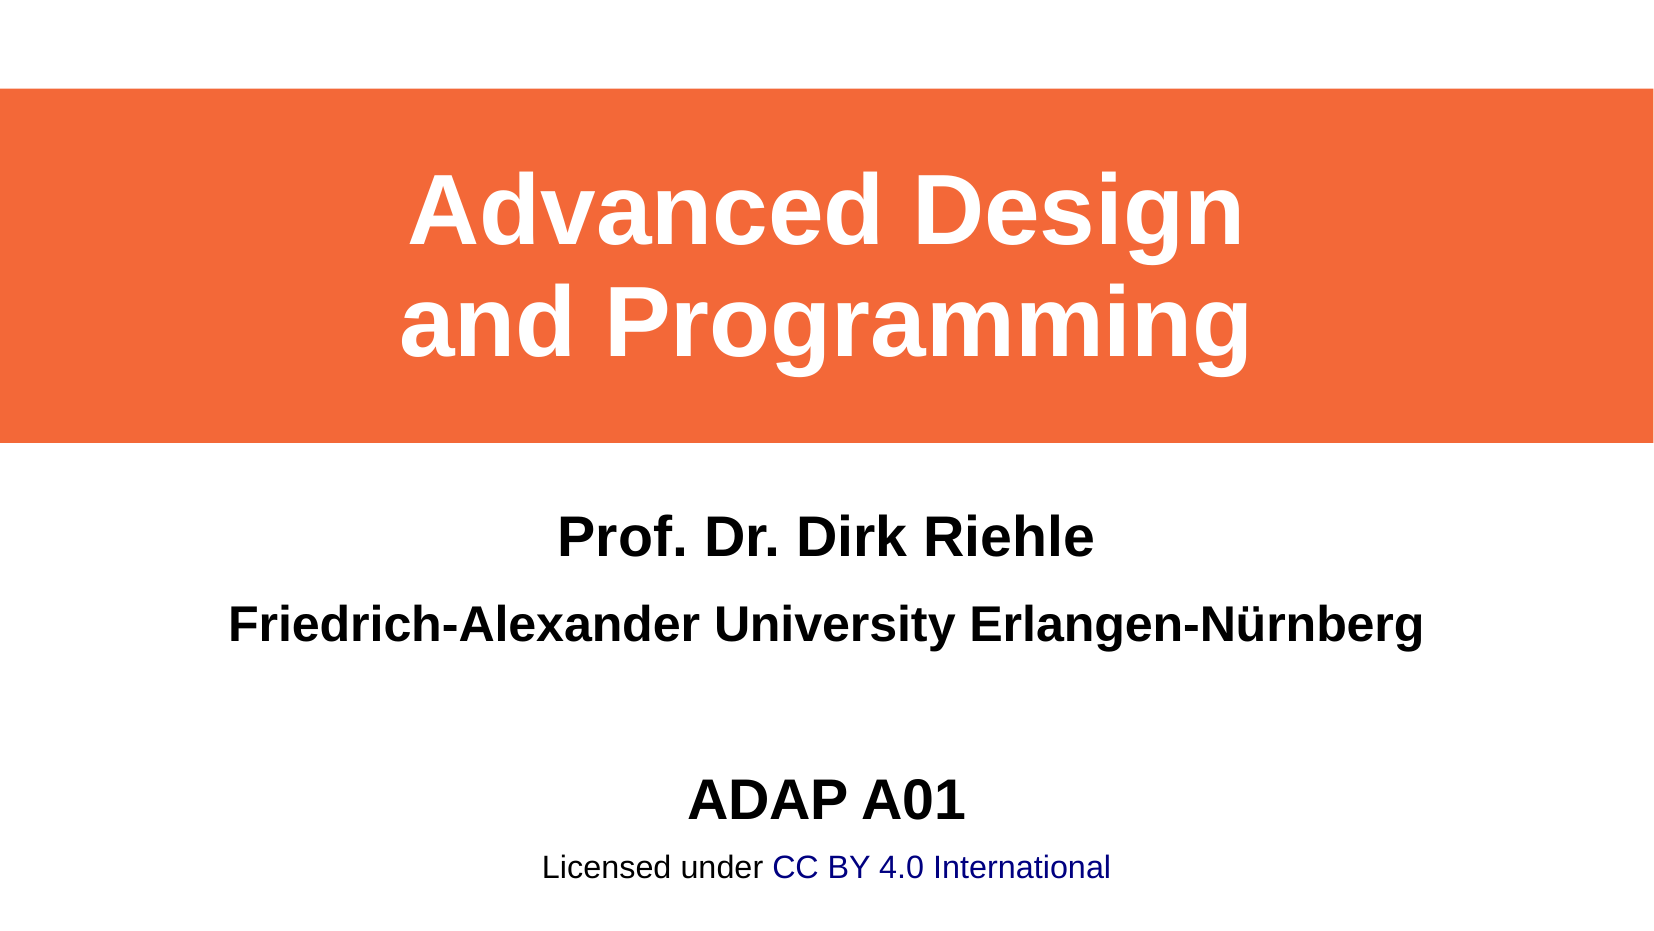

# Advanced Design and Programming
Prof. Dr. Dirk Riehle
Friedrich-Alexander University Erlangen-Nürnberg
ADAP A01
Licensed under CC BY 4.0 International